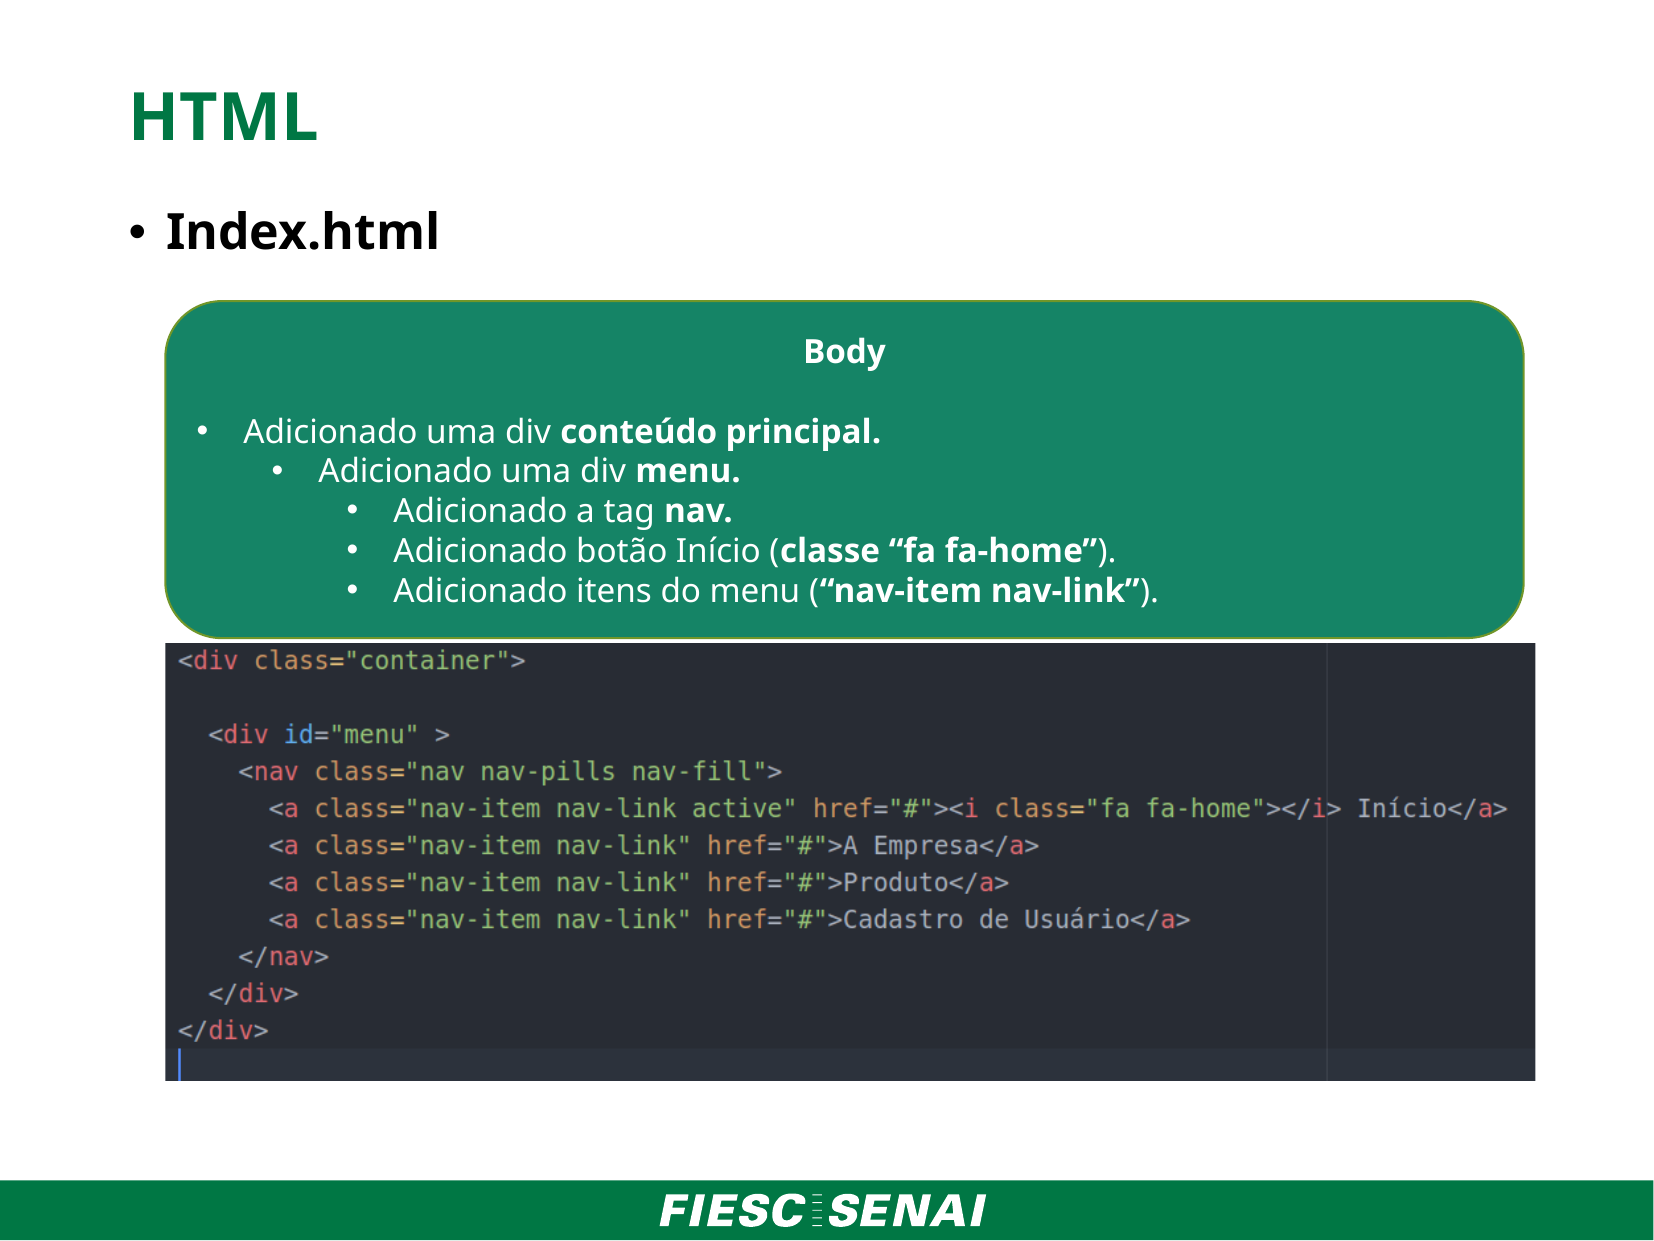

HTML
# Index.html
Body
Adicionado uma div conteúdo principal.
Adicionado uma div menu.
Adicionado a tag nav.
Adicionado botão Início (classe “fa fa-home”).
Adicionado itens do menu (“nav-item nav-link”).